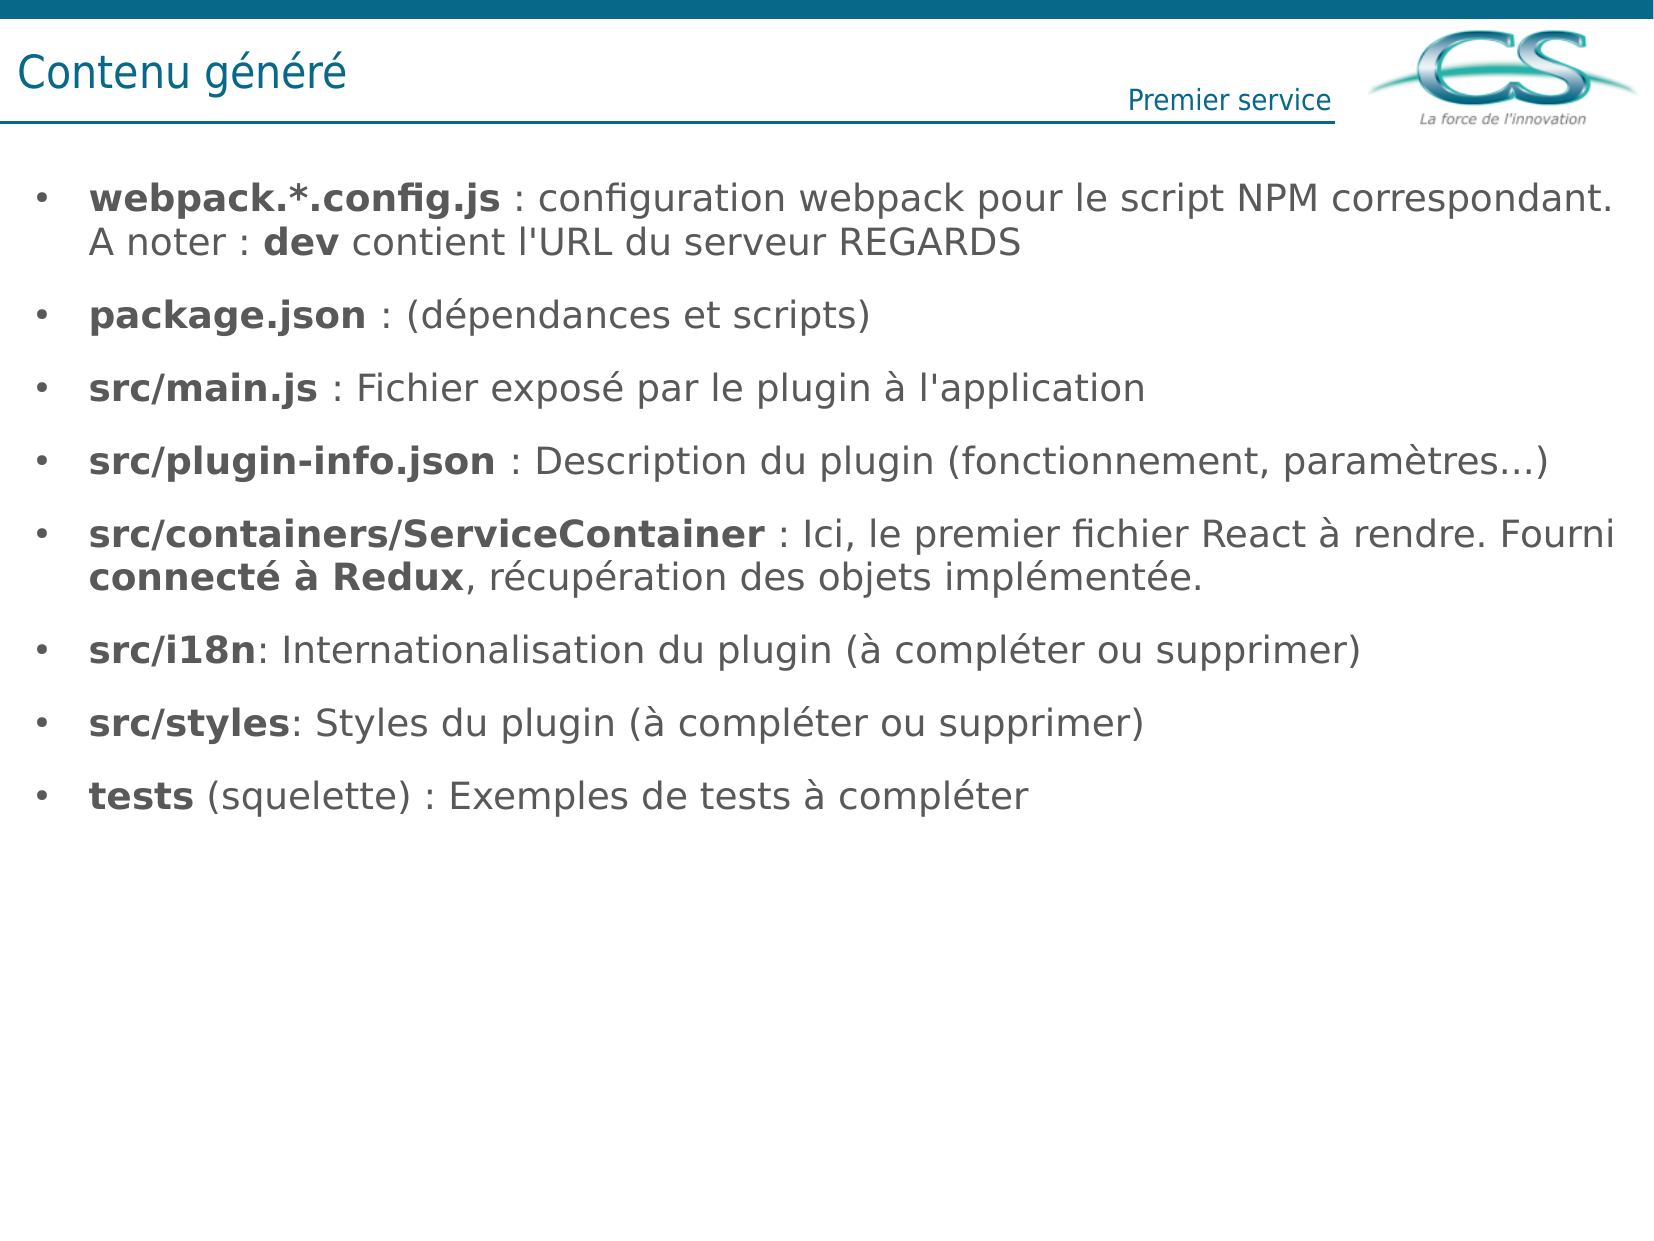

Contenu généré
Premier service
# webpack.*.config.js : configuration webpack pour le script NPM correspondant. A noter : dev contient l'URL du serveur REGARDS
package.json : (dépendances et scripts)
src/main.js : Fichier exposé par le plugin à l'application
src/plugin-info.json : Description du plugin (fonctionnement, paramètres...)
src/containers/ServiceContainer : Ici, le premier fichier React à rendre. Fourni connecté à Redux, récupération des objets implémentée.
src/i18n: Internationalisation du plugin (à compléter ou supprimer)
src/styles: Styles du plugin (à compléter ou supprimer)
tests (squelette) : Exemples de tests à compléter